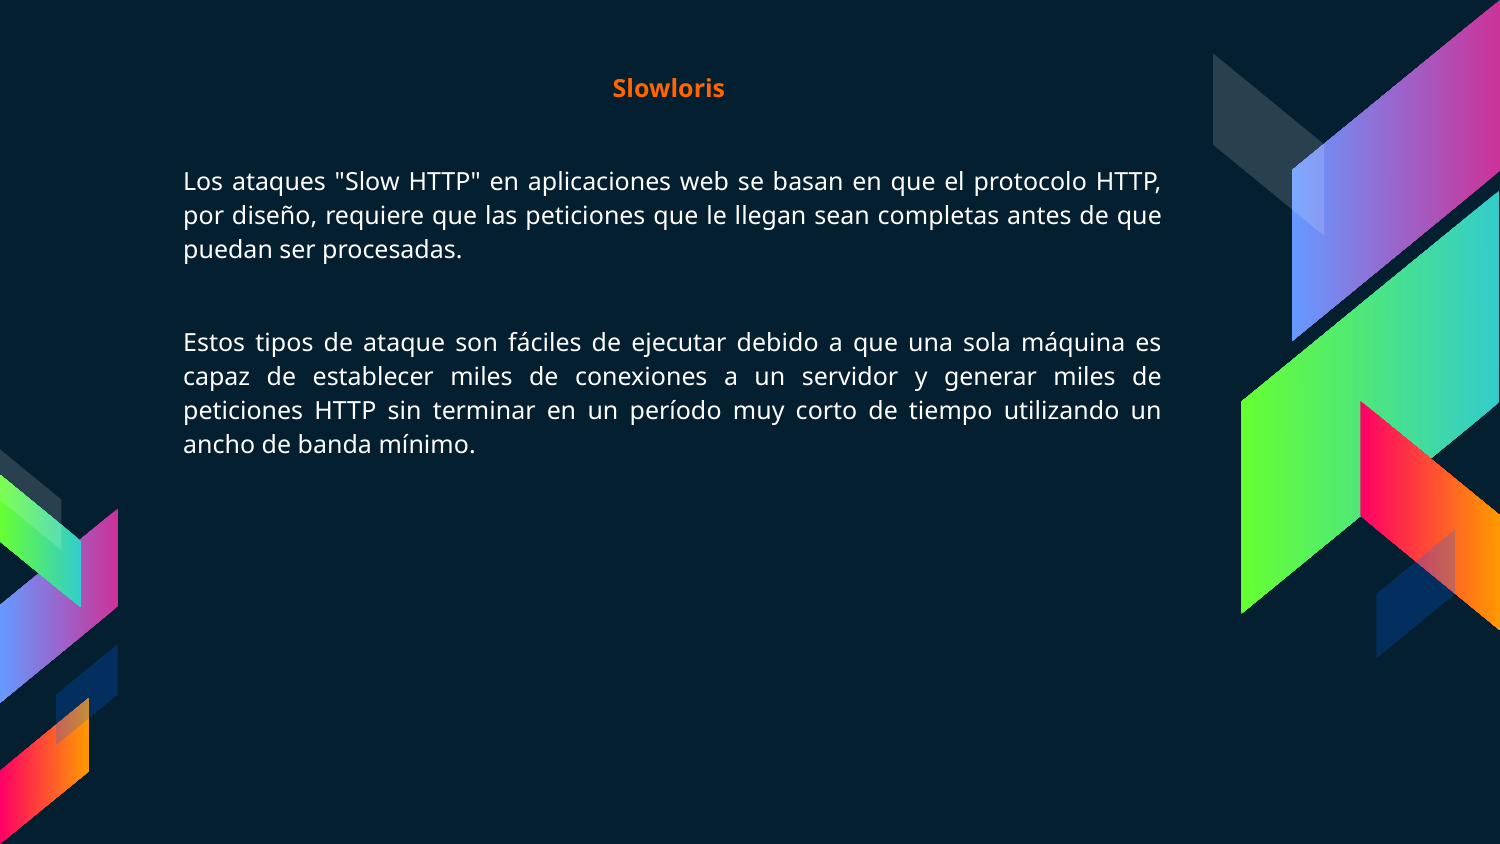

# Slowloris
Los ataques "Slow HTTP" en aplicaciones web se basan en que el protocolo HTTP, por diseño, requiere que las peticiones que le llegan sean completas antes de que puedan ser procesadas.
Estos tipos de ataque son fáciles de ejecutar debido a que una sola máquina es capaz de establecer miles de conexiones a un servidor y generar miles de peticiones HTTP sin terminar en un período muy corto de tiempo utilizando un ancho de banda mínimo.